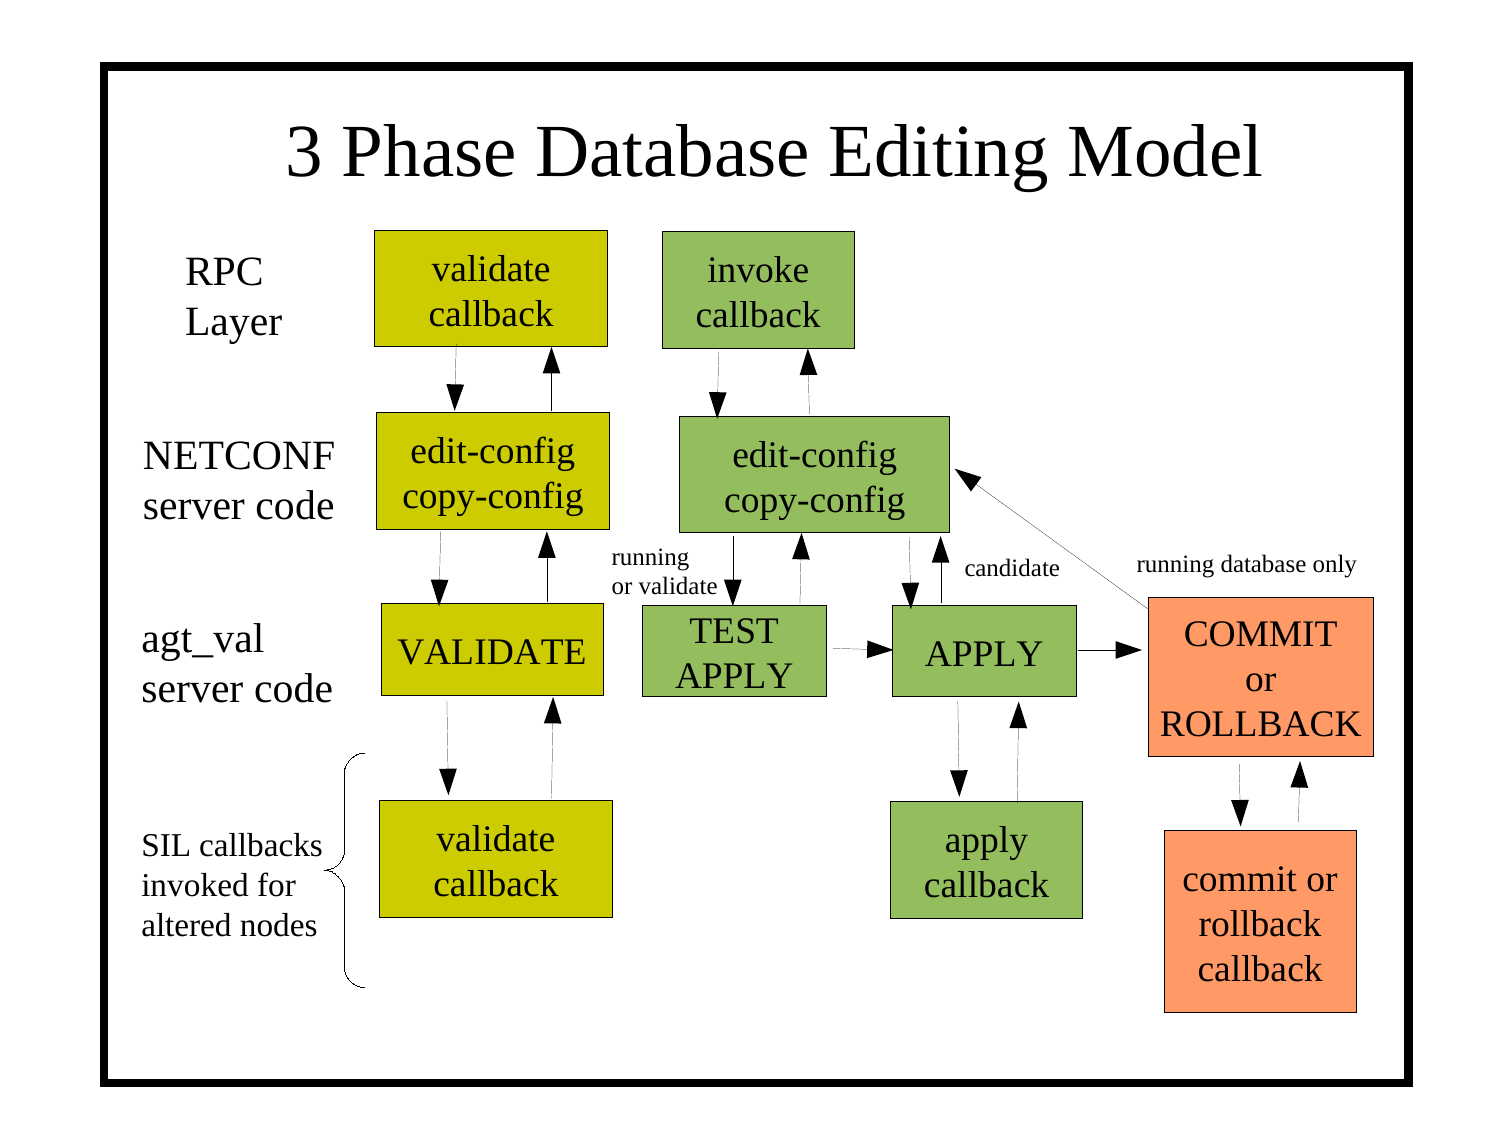

3 Phase Database Editing Model
validate
callback
invoke
callback
RPC
Layer
edit-config
copy-config
edit-config
copy-config
NETCONF
server code
running
or validate
running database only
candidate
COMMIT
or
ROLLBACK
agt_val
server code
VALIDATE
TEST
APPLY
APPLY
validate
callback
apply
callback
SIL callbacks
invoked for
altered nodes
commit or
rollback
callback